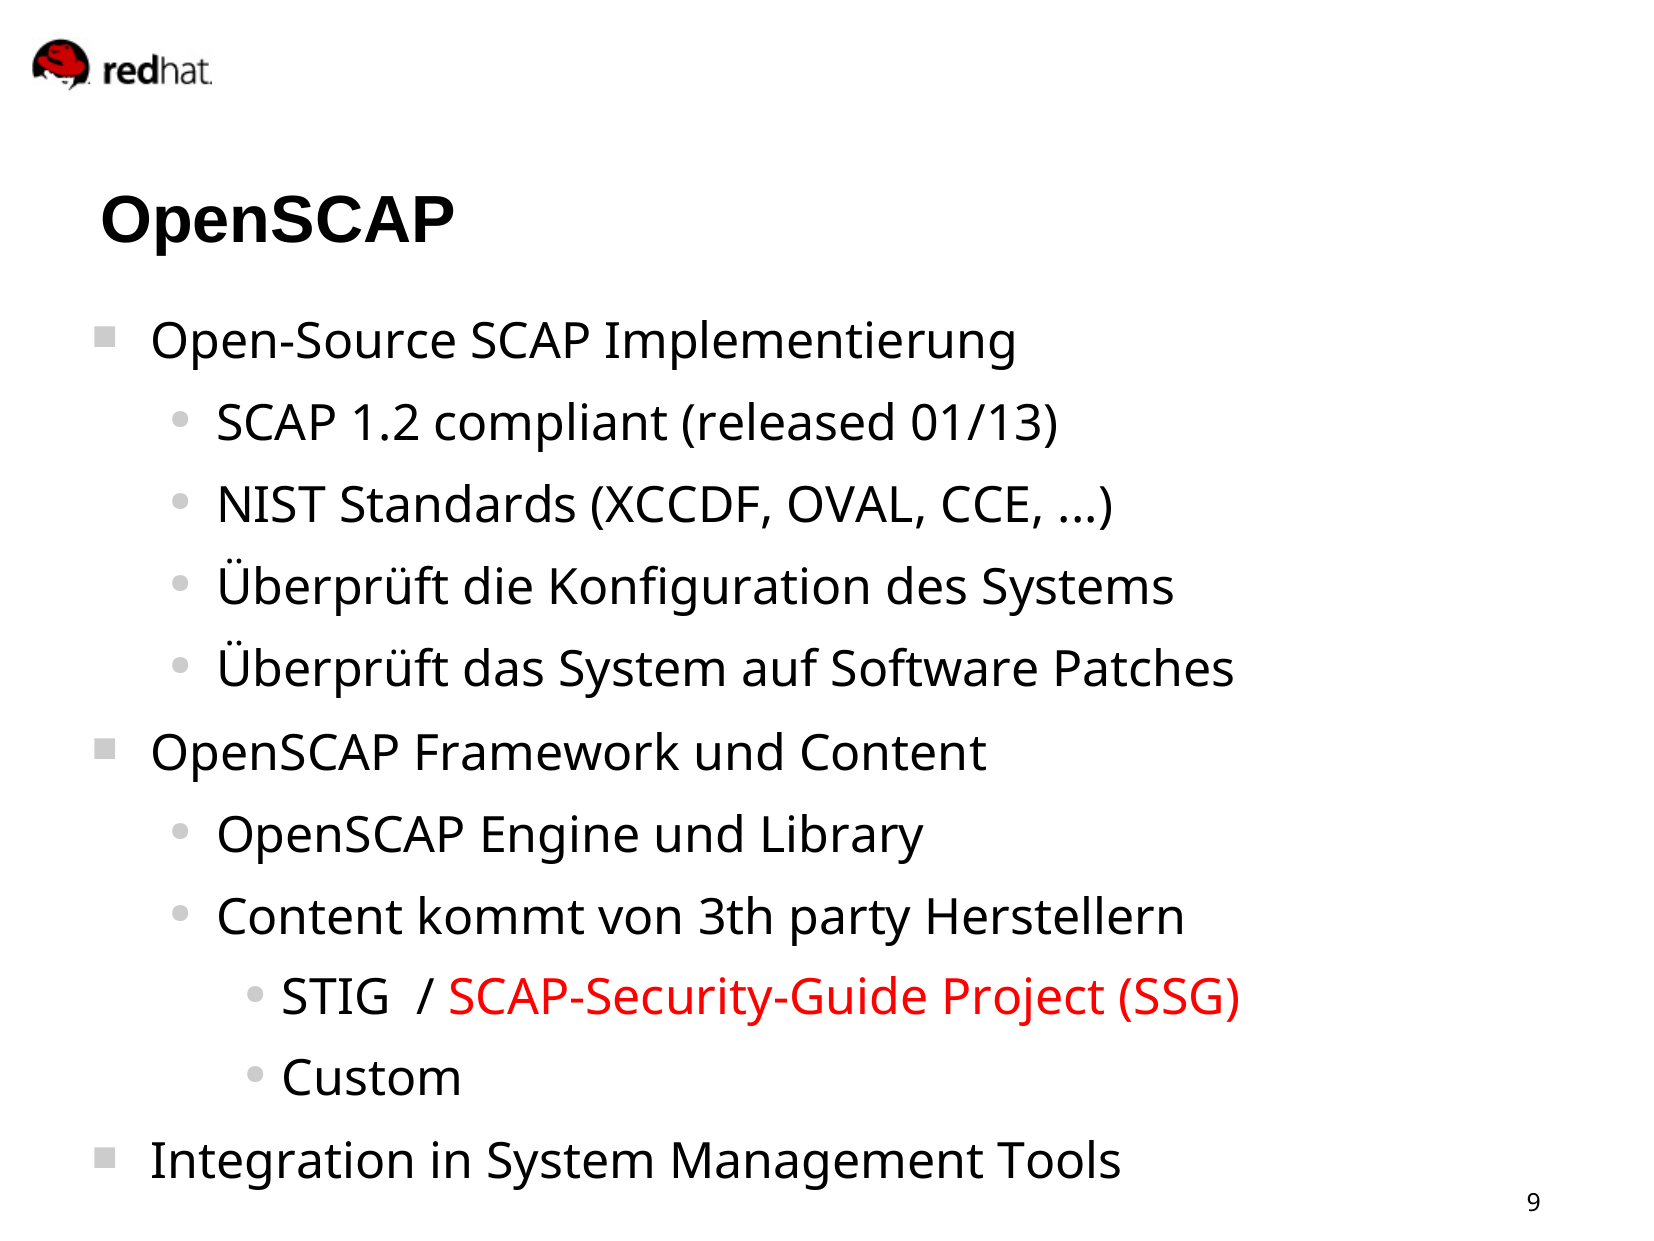

# OpenSCAP
Open-Source SCAP Implementierung
SCAP 1.2 compliant (released 01/13)
NIST Standards (XCCDF, OVAL, CCE, ...)
Überprüft die Konfiguration des Systems
Überprüft das System auf Software Patches
OpenSCAP Framework und Content
OpenSCAP Engine und Library
Content kommt von 3th party Herstellern
STIG / SCAP-Security-Guide Project (SSG)
Custom
Integration in System Management Tools